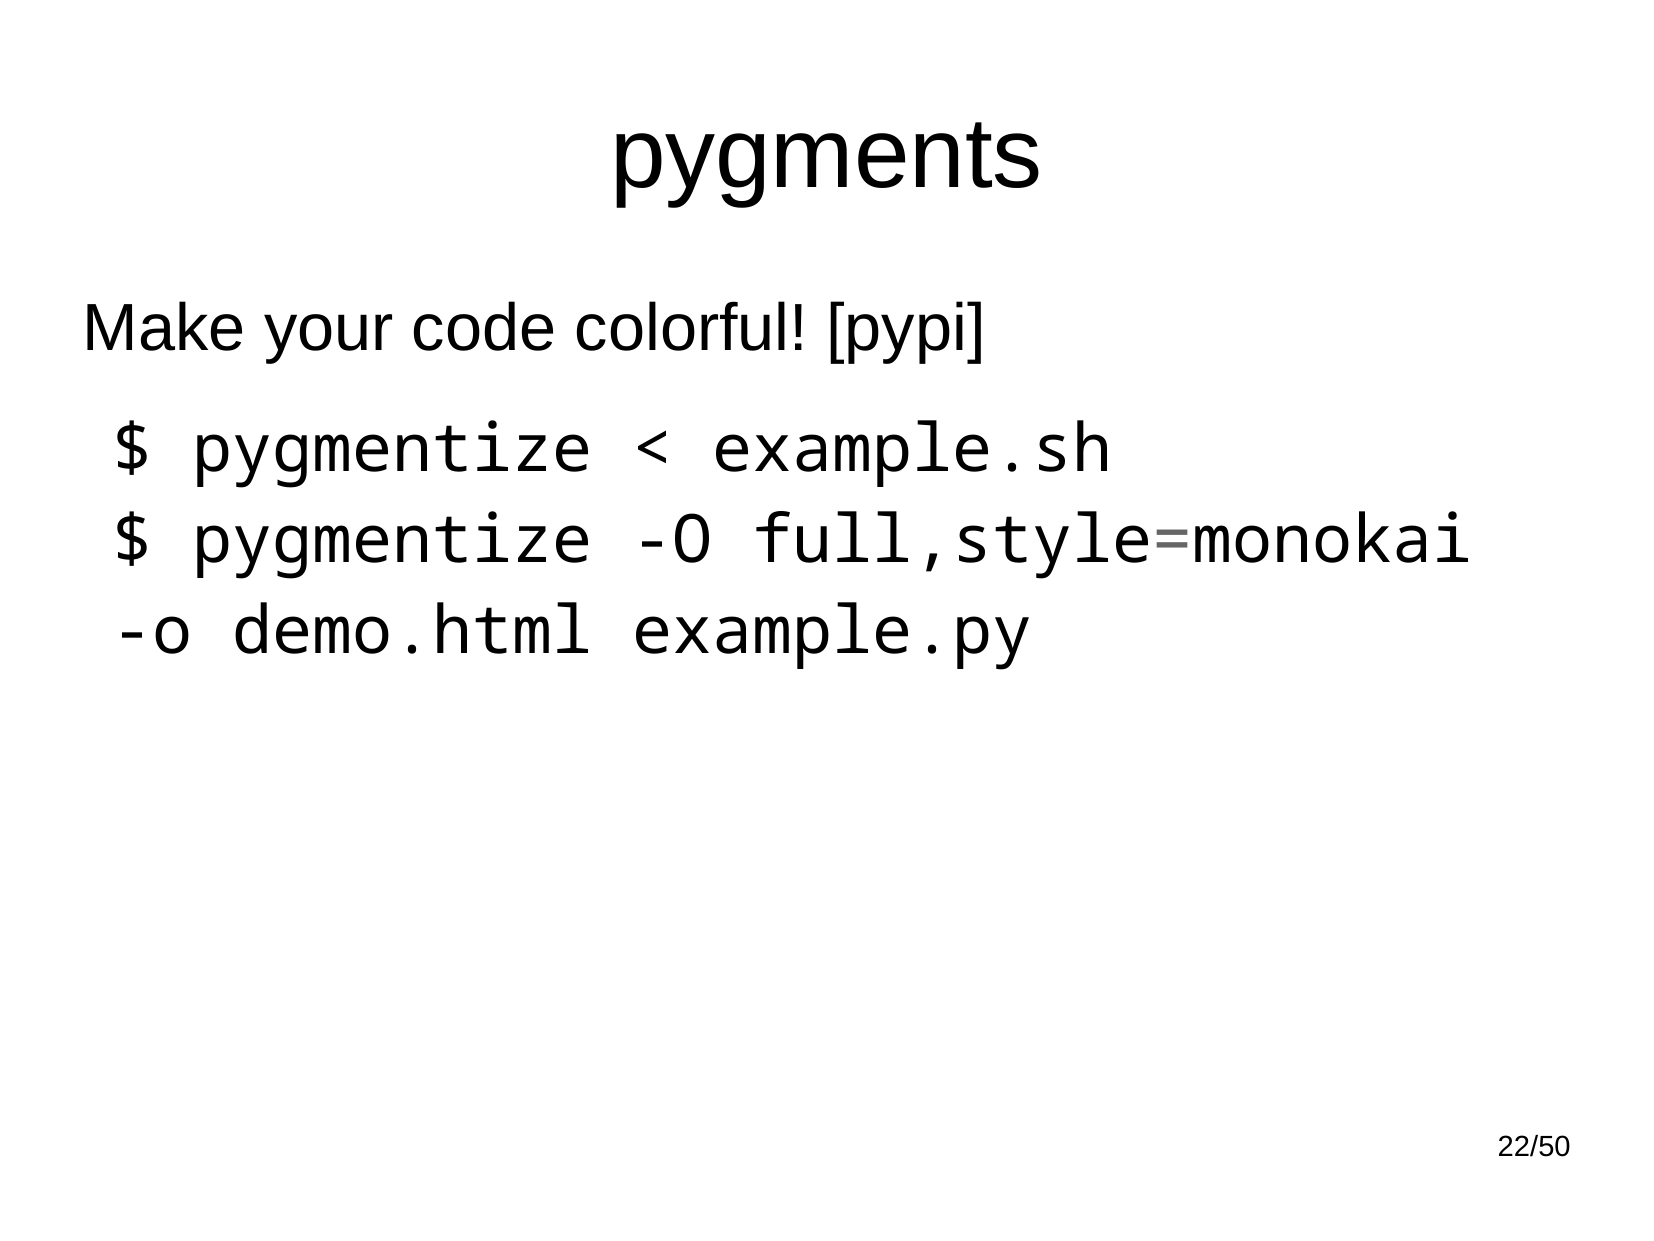

# pygments
Make your code colorful! [pypi]
$ pygmentize < example.sh
$ pygmentize -O full,style=monokai -o demo.html example.py
22